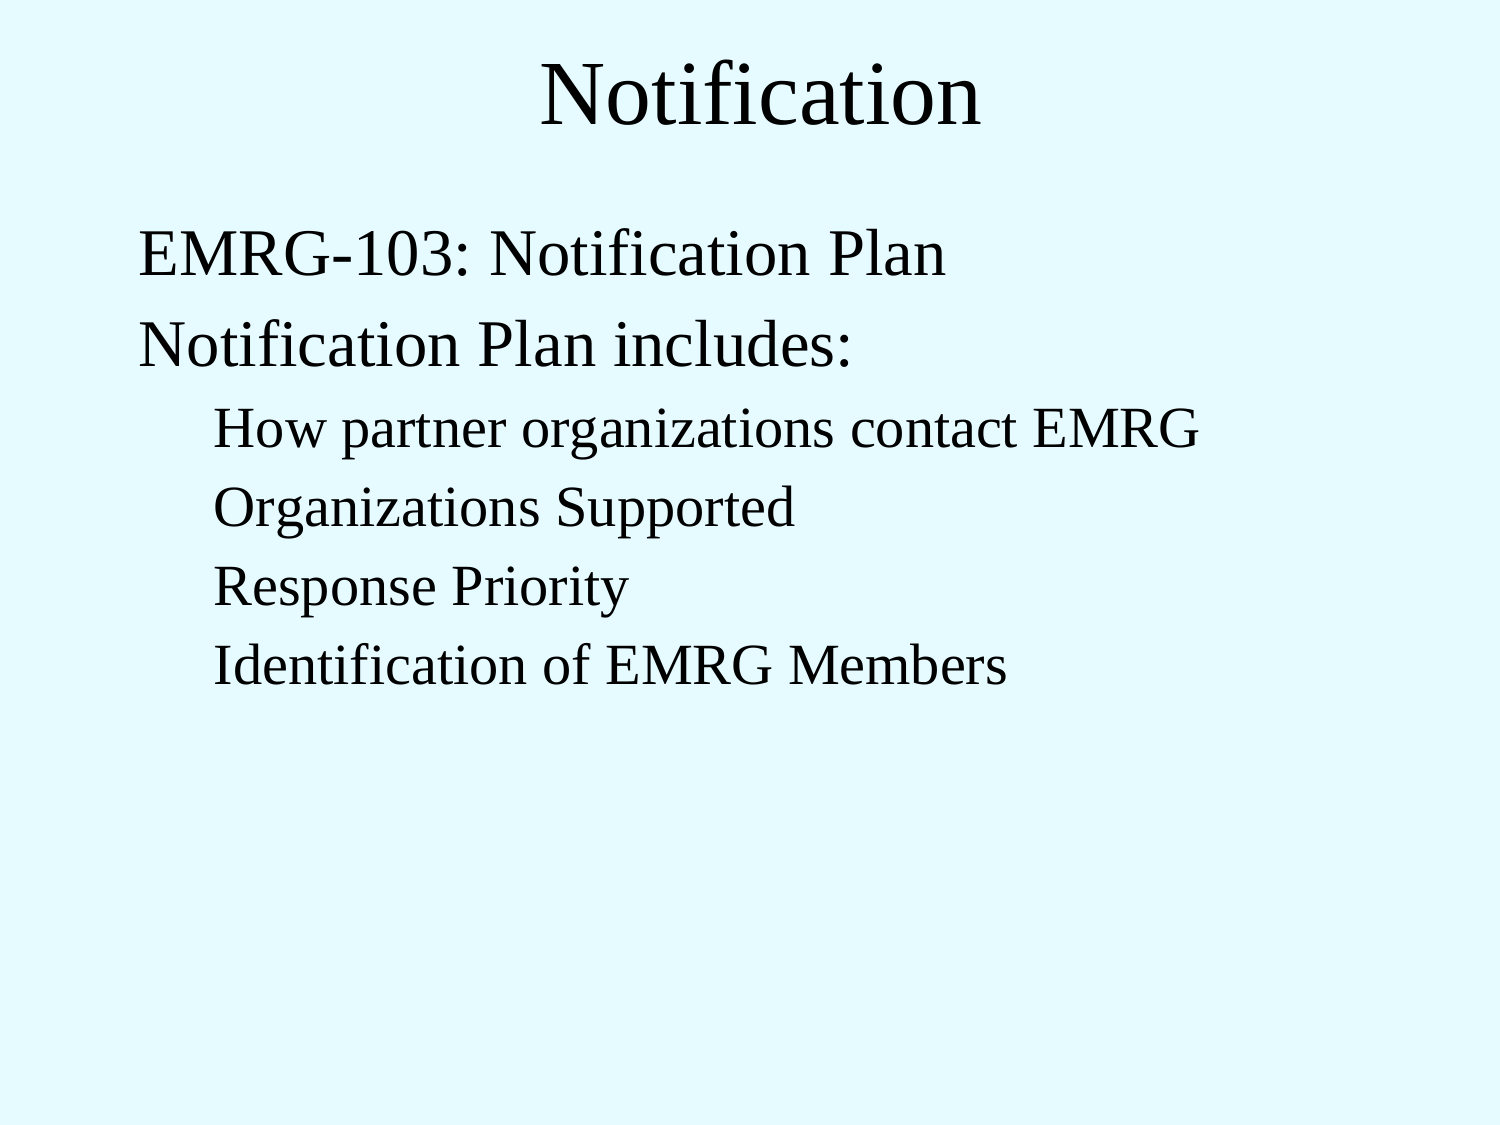

# Notification
EMRG-103: Notification Plan
Notification Plan includes:
How partner organizations contact EMRG
Organizations Supported
Response Priority
Identification of EMRG Members